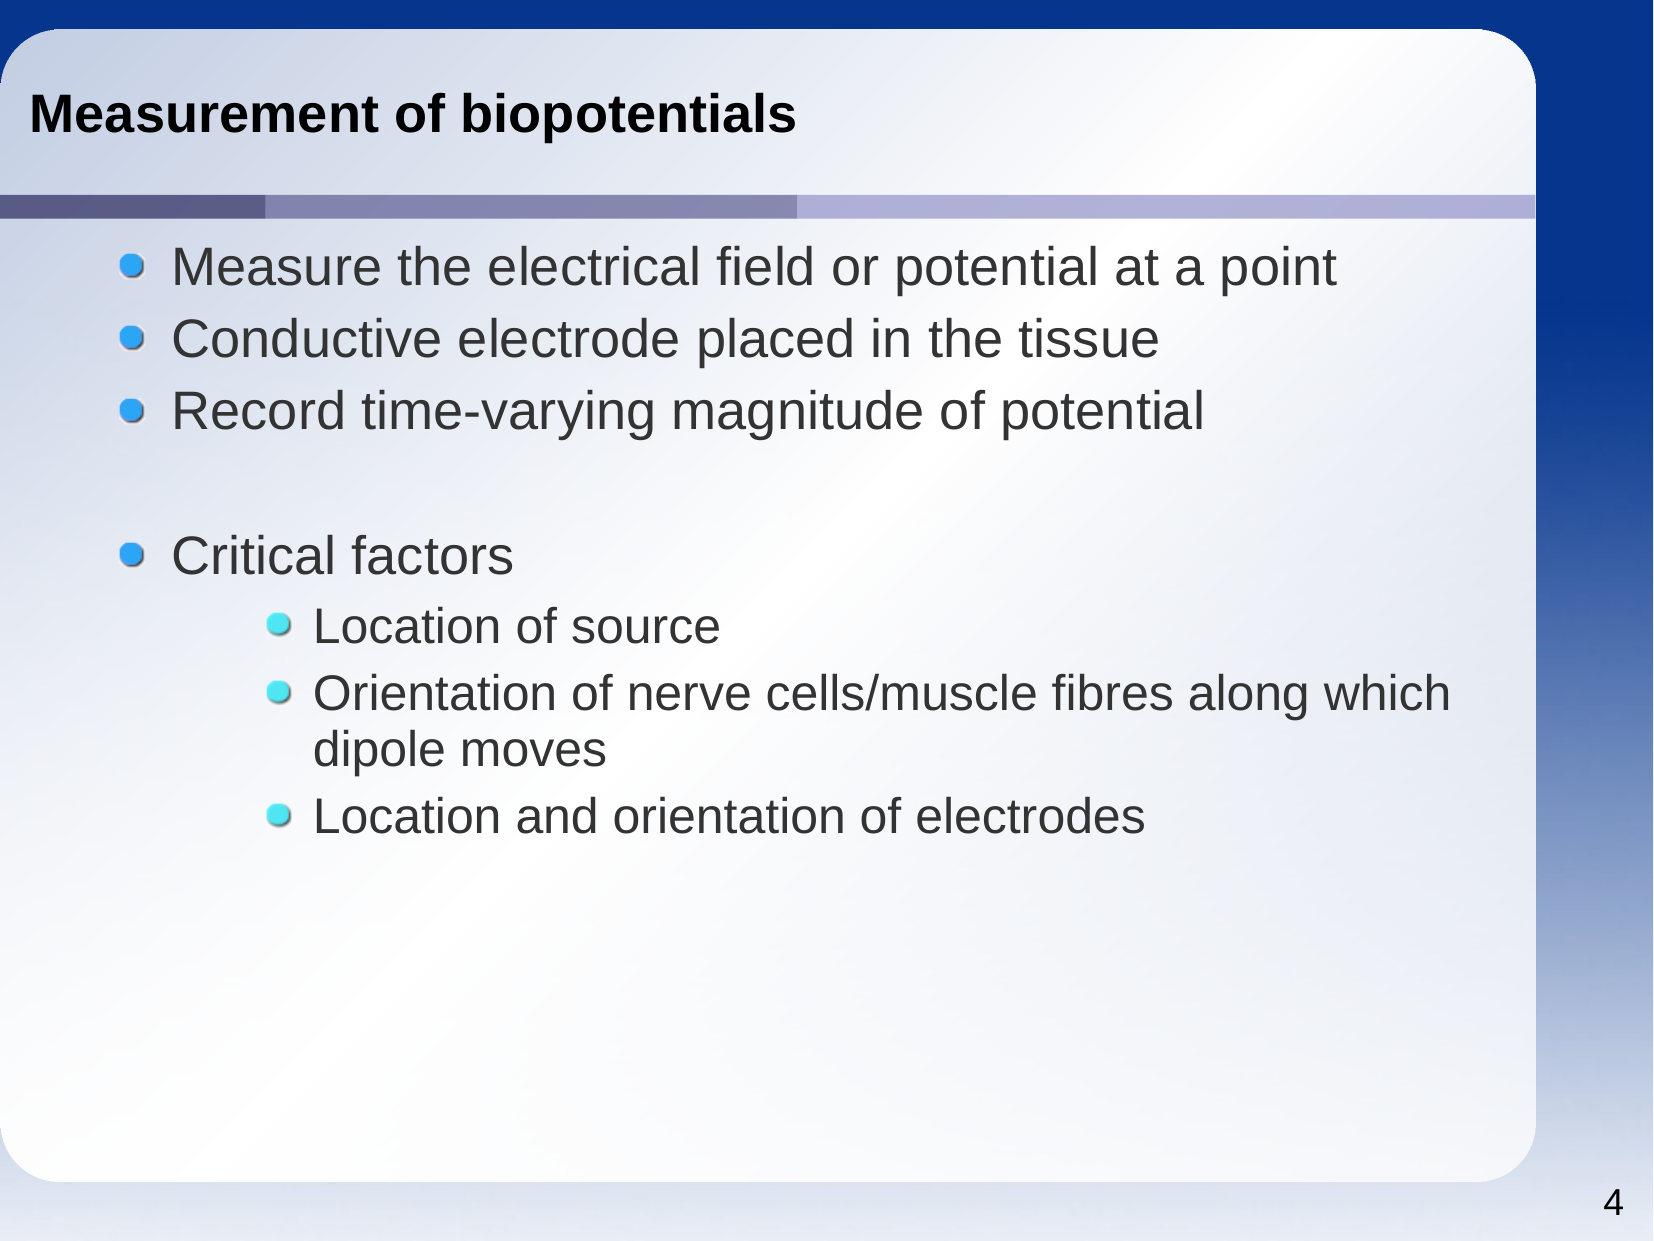

# Measurement of biopotentials
Measure the electrical field or potential at a point
Conductive electrode placed in the tissue
Record time-varying magnitude of potential
Critical factors
Location of source
Orientation of nerve cells/muscle fibres along which dipole moves
Location and orientation of electrodes
4